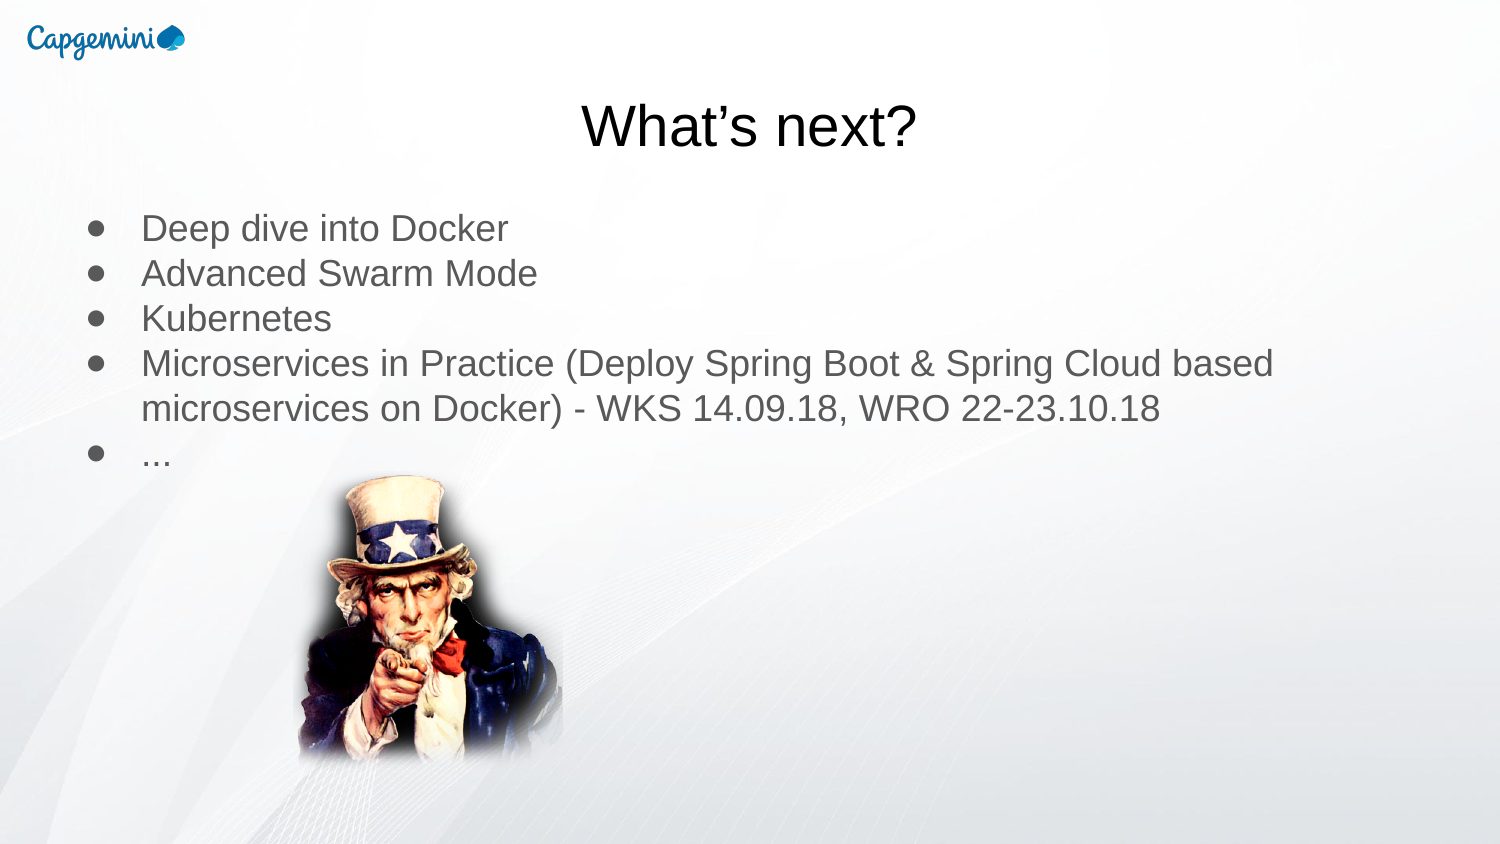

# What’s next?
Deep dive into Docker
Advanced Swarm Mode
Kubernetes
Microservices in Practice (Deploy Spring Boot & Spring Cloud based microservices on Docker) - WKS 14.09.18, WRO 22-23.10.18
...